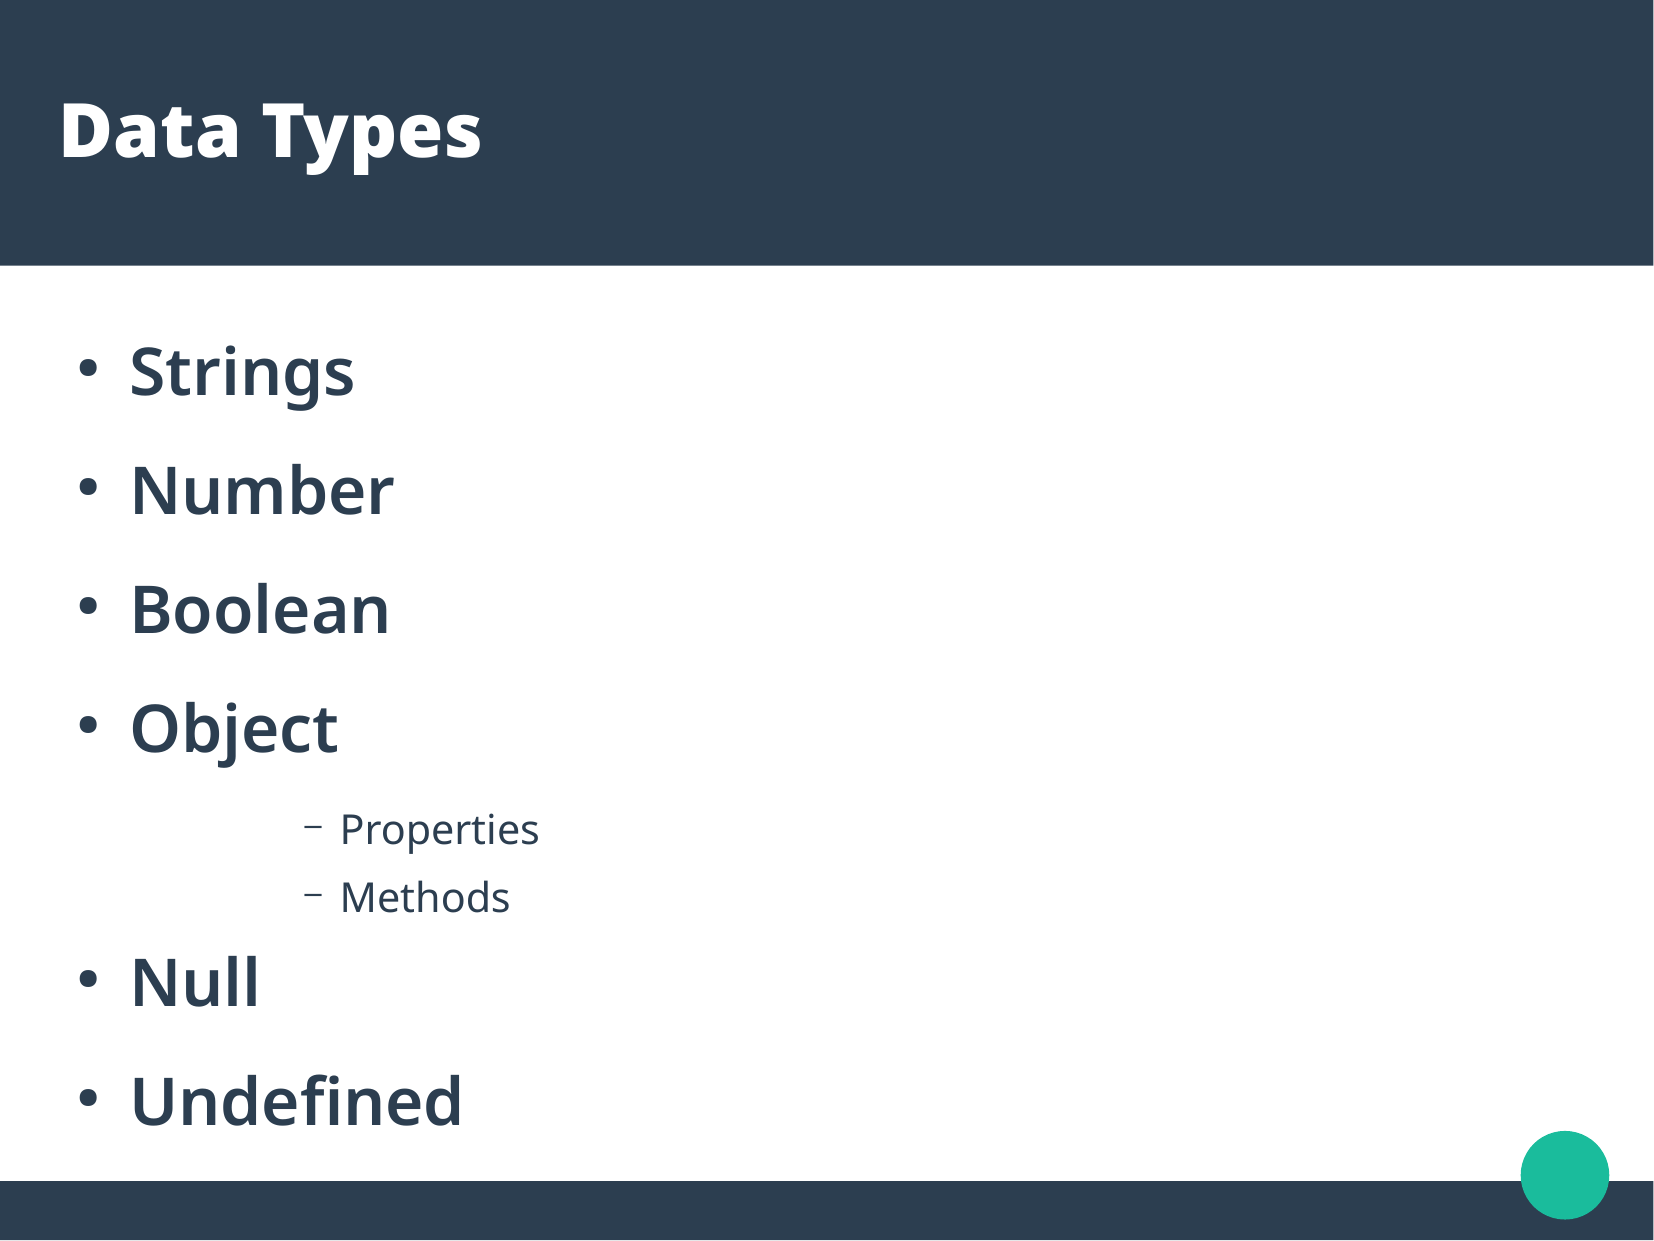

# Data Types
Strings
Number
Boolean
Object
Properties
Methods
Null
Undefined